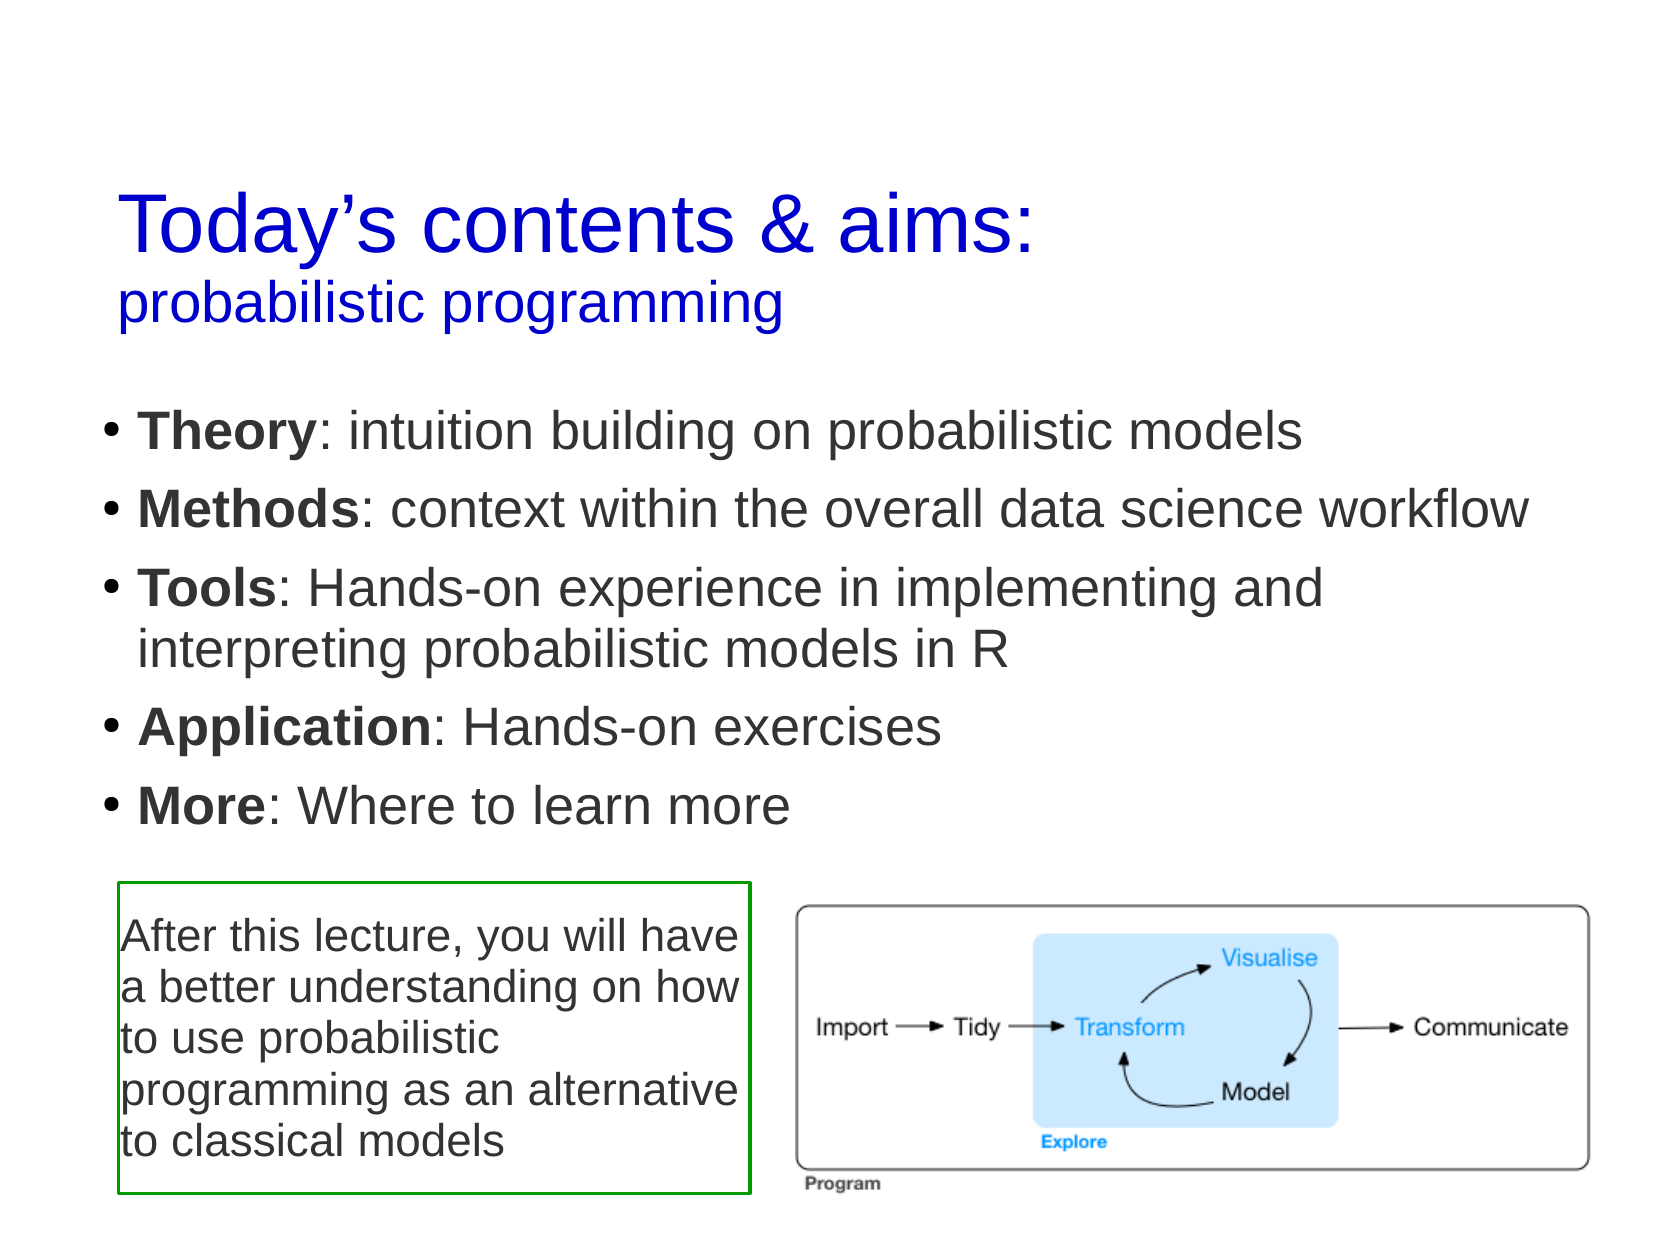

# Today’s contents & aims: probabilistic programming
Theory: intuition building on probabilistic models
Methods: context within the overall data science workflow
Tools: Hands-on experience in implementing and interpreting probabilistic models in R
Application: Hands-on exercises
More: Where to learn more
After this lecture, you will have a better understanding on how to use probabilistic programming as an alternative to classical models
2